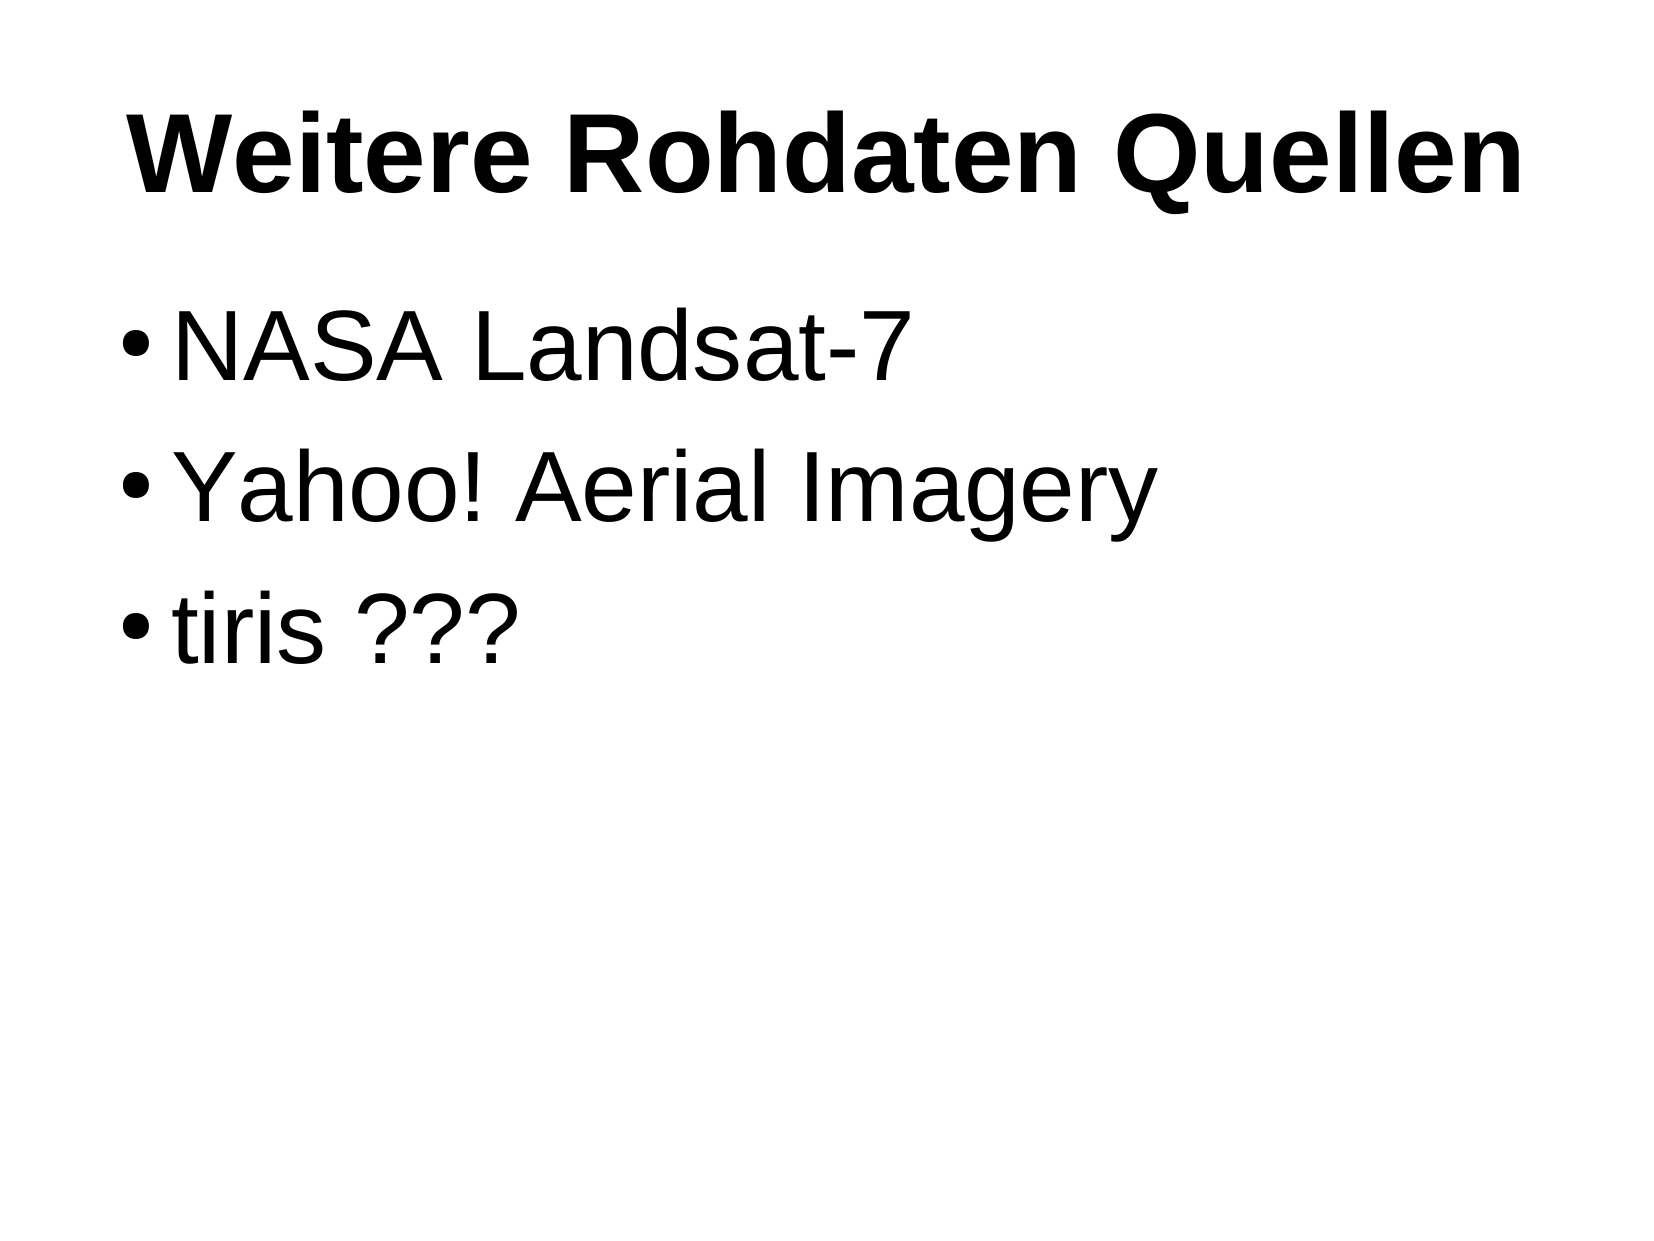

# Weitere Rohdaten Quellen
NASA Landsat-7
Yahoo! Aerial Imagery
tiris ???